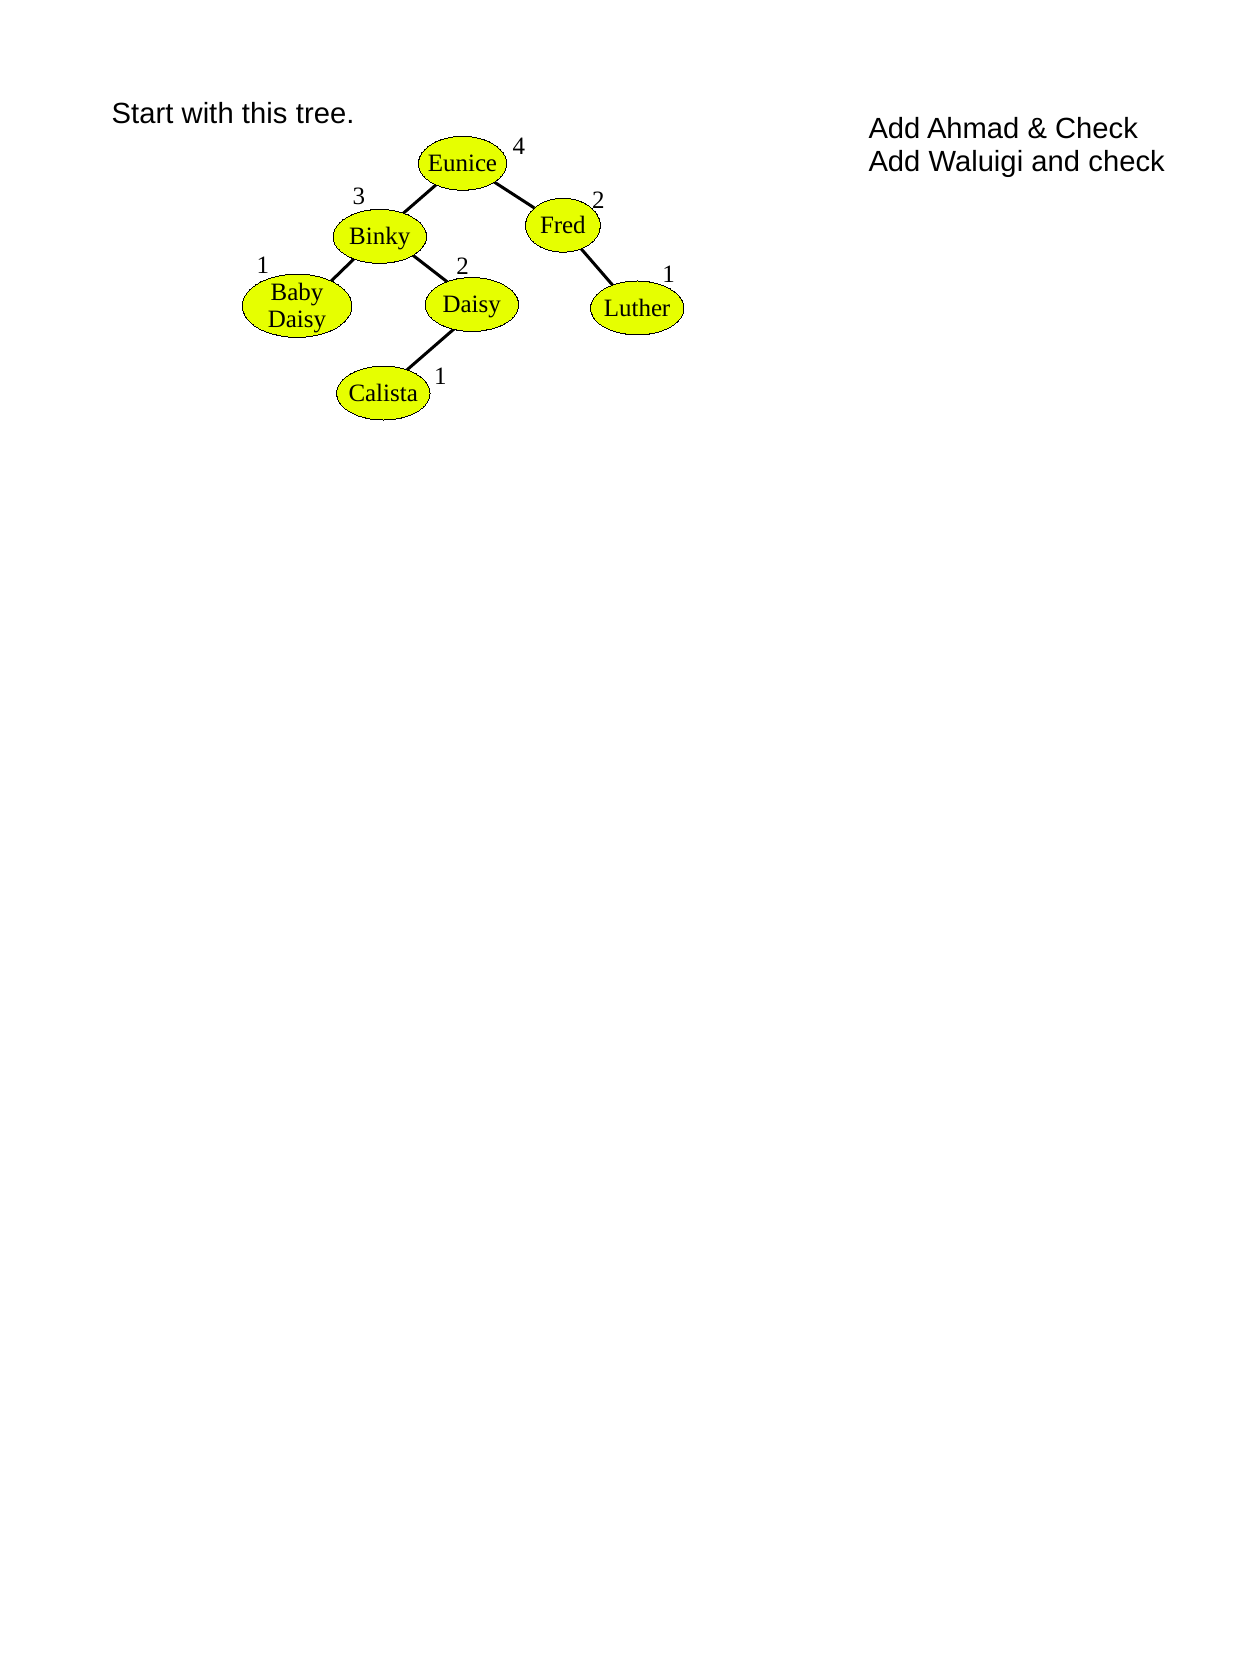

Start with this tree.
Add Ahmad & Check
Add Waluigi and check
4
Eunice
3
2
Fred
Binky
1
2
1
Baby
Daisy
Daisy
Luther
1
Calista